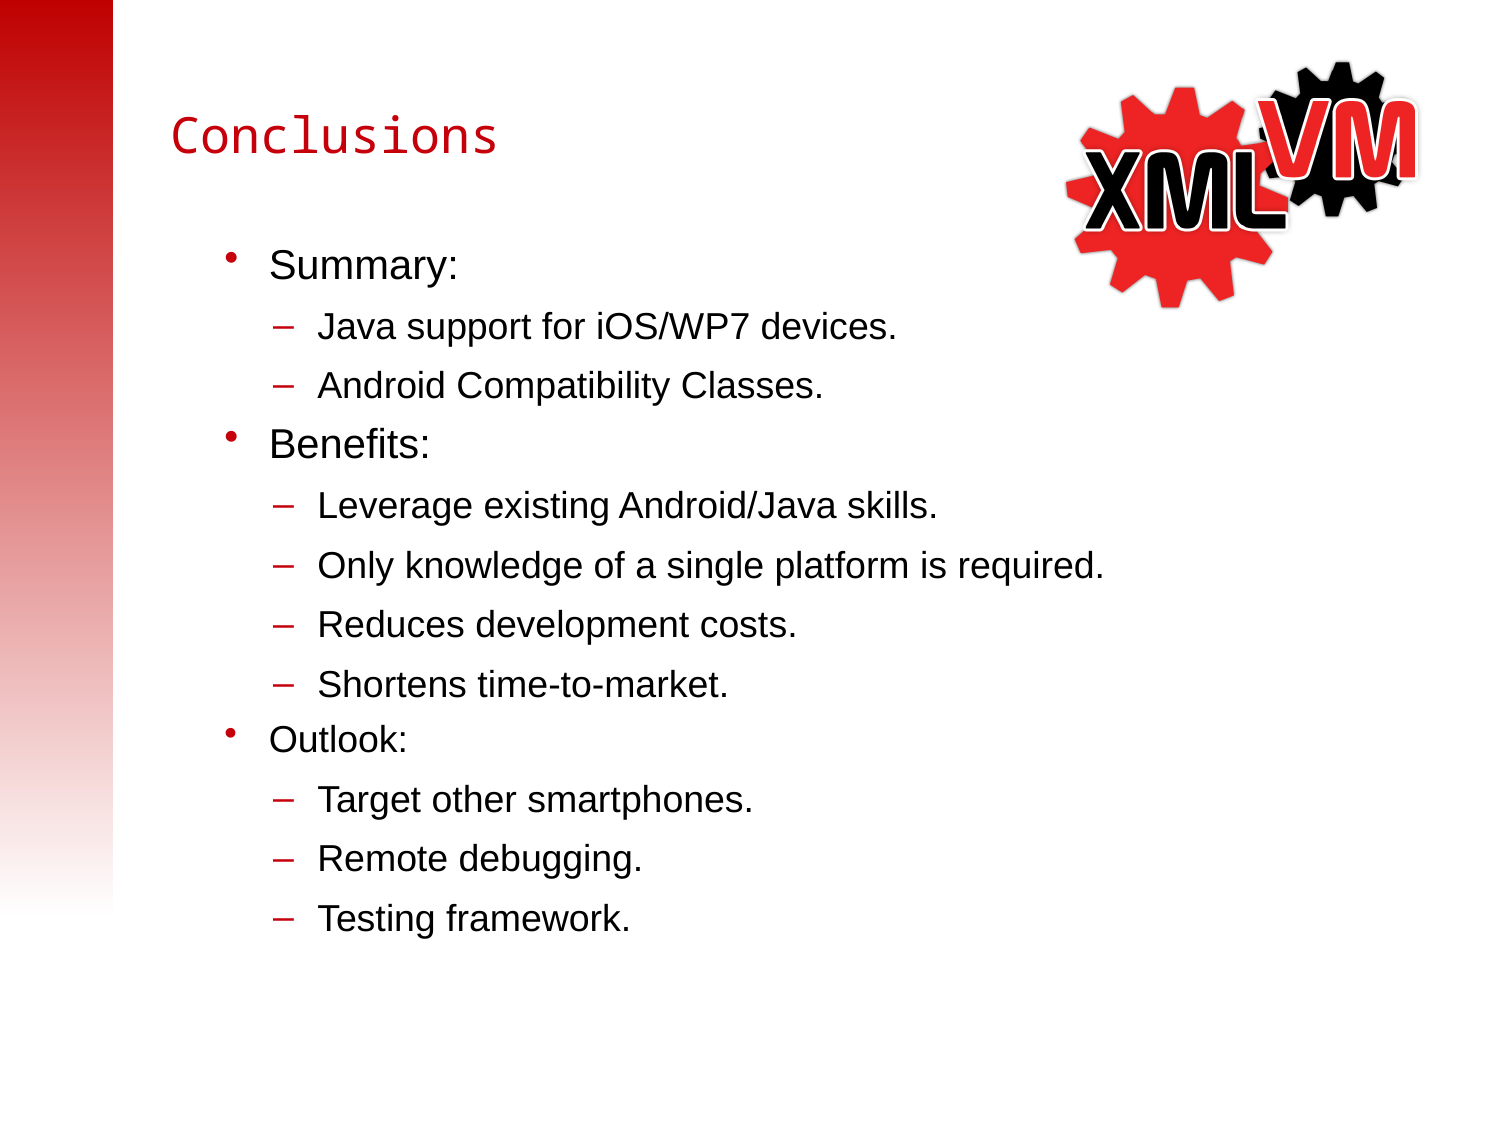

# Conclusions
Summary:
Java support for iOS/WP7 devices.
Android Compatibility Classes.
Benefits:
Leverage existing Android/Java skills.
Only knowledge of a single platform is required.
Reduces development costs.
Shortens time-to-market.
Outlook:
Target other smartphones.
Remote debugging.
Testing framework.